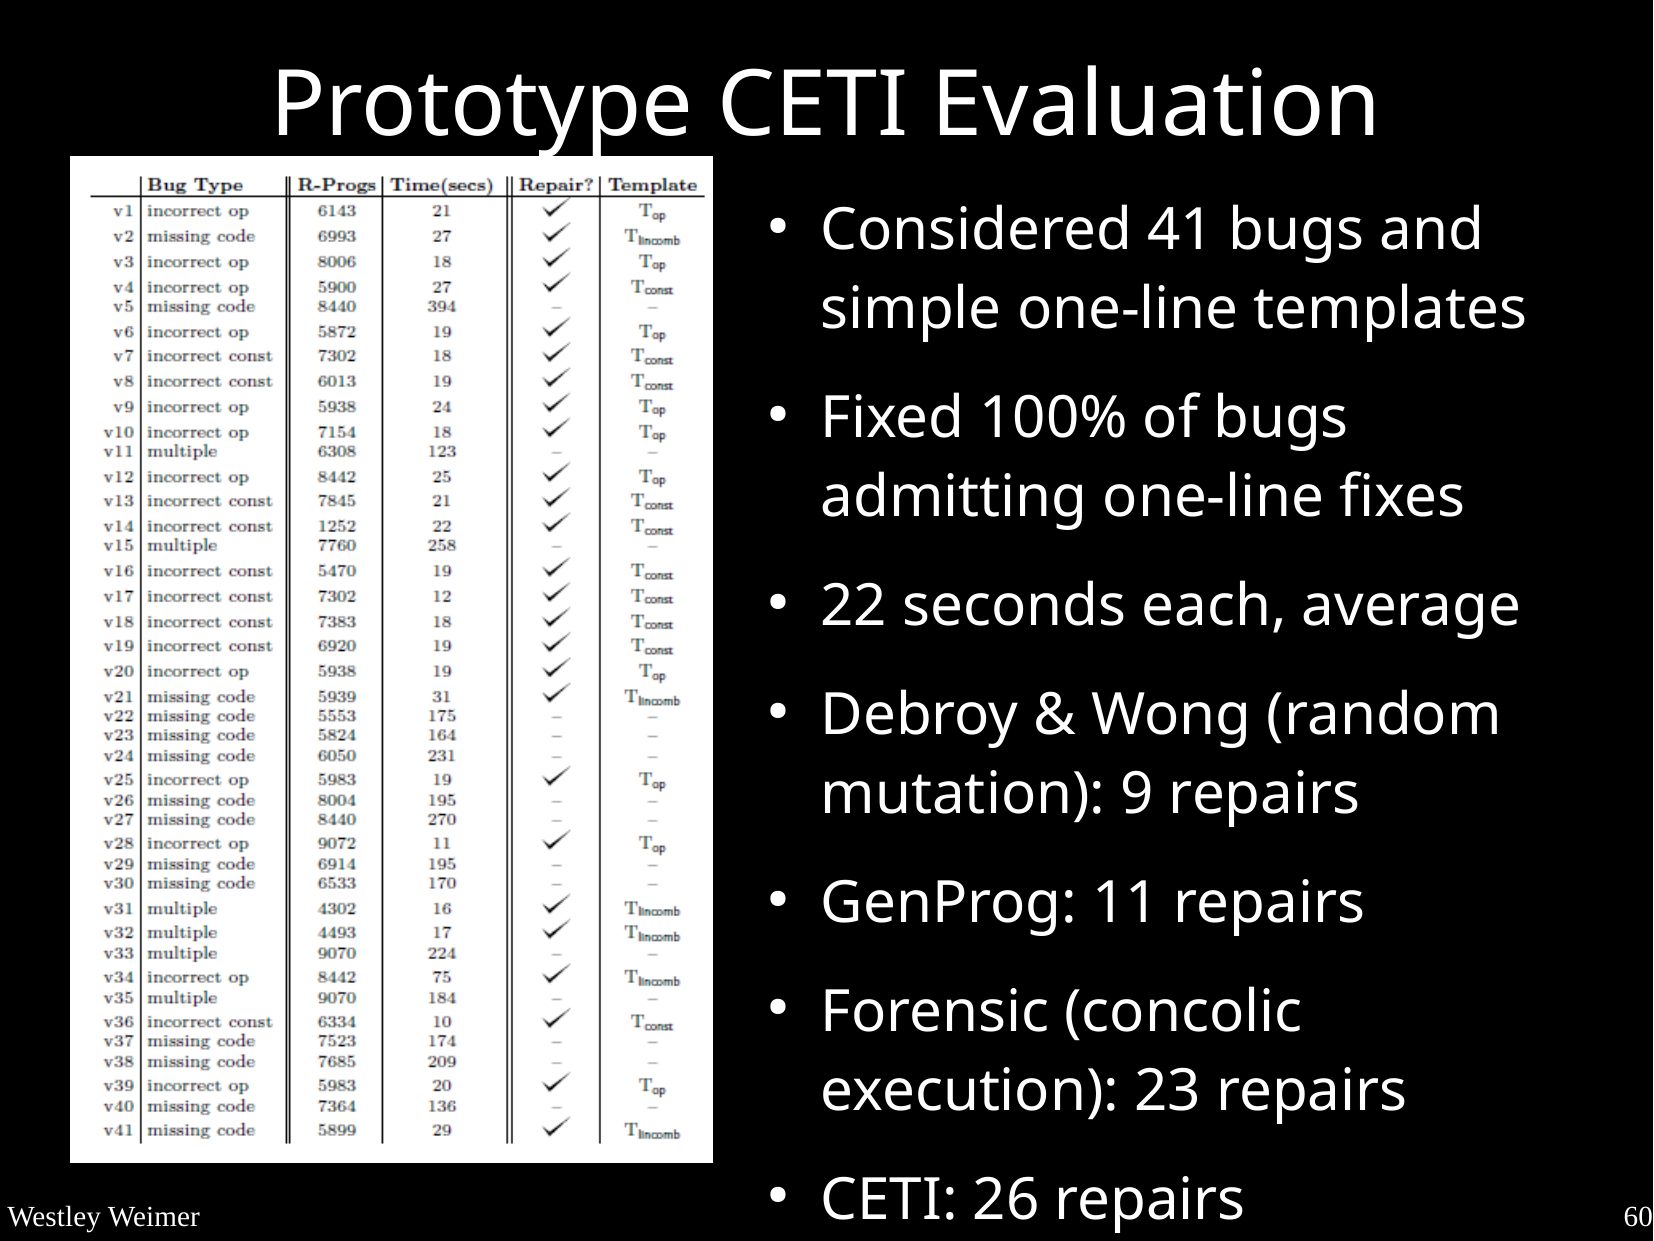

# Prototype CETI Evaluation
Considered 41 bugs and simple one-line templates
Fixed 100% of bugs admitting one-line fixes
22 seconds each, average
Debroy & Wong (random mutation): 9 repairs
GenProg: 11 repairs
Forensic (concolic execution): 23 repairs
CETI: 26 repairs
60